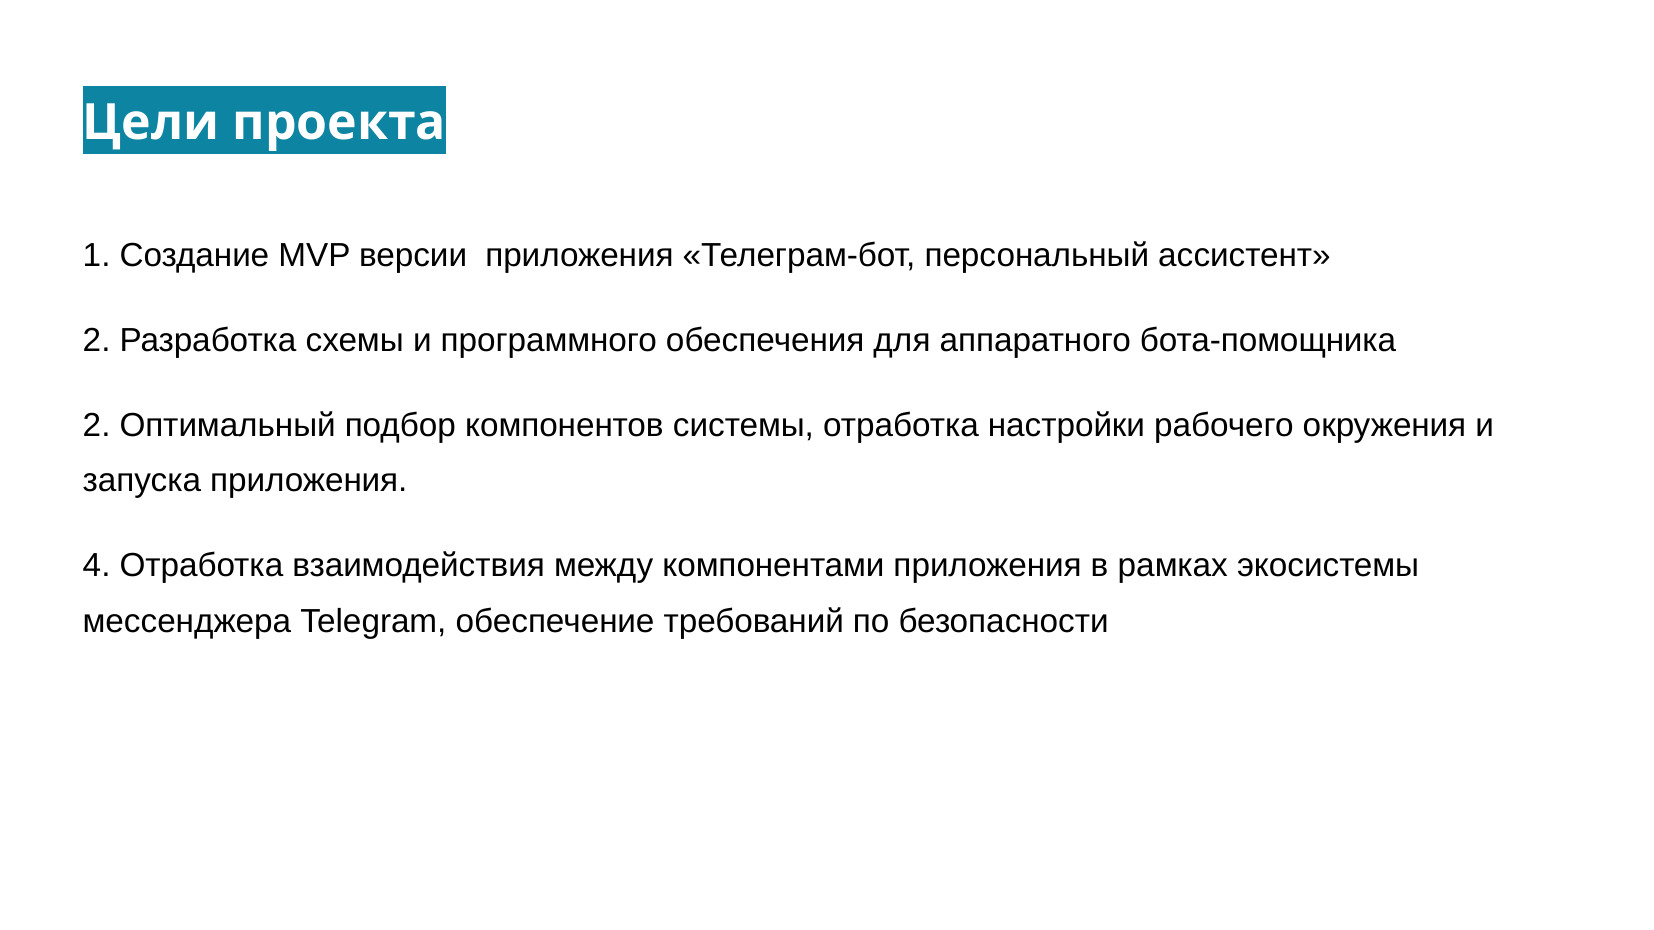

# Цели проекта
1. Создание MVP версии приложения «Телеграм-бот, персональный ассистент»
2. Разработка схемы и программного обеспечения для аппаратного бота-помощника
2. Оптимальный подбор компонентов системы, отработка настройки рабочего окружения и запуска приложения.
4. Отработка взаимодействия между компонентами приложения в рамках экосистемы мессенджера Telegram, обеспечение требований по безопасности